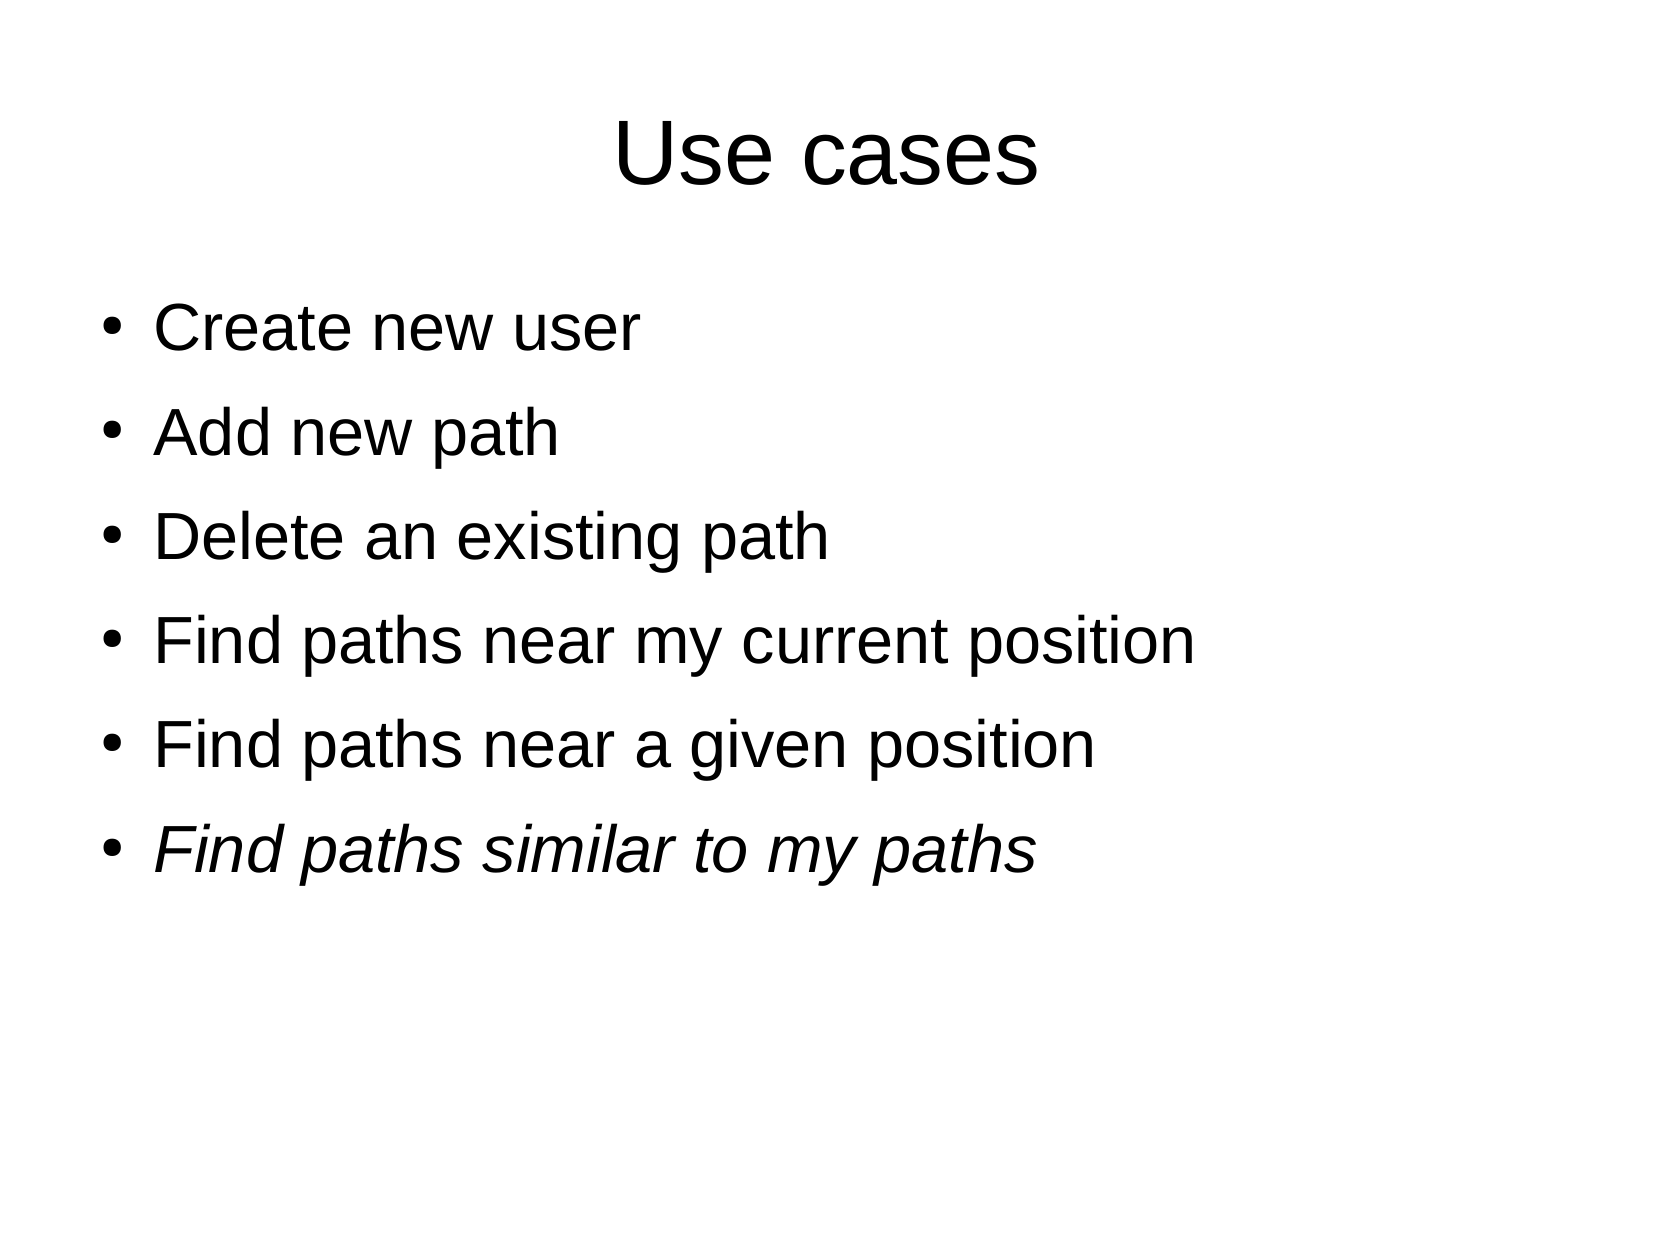

# Use cases
Create new user
Add new path
Delete an existing path
Find paths near my current position
Find paths near a given position
Find paths similar to my paths